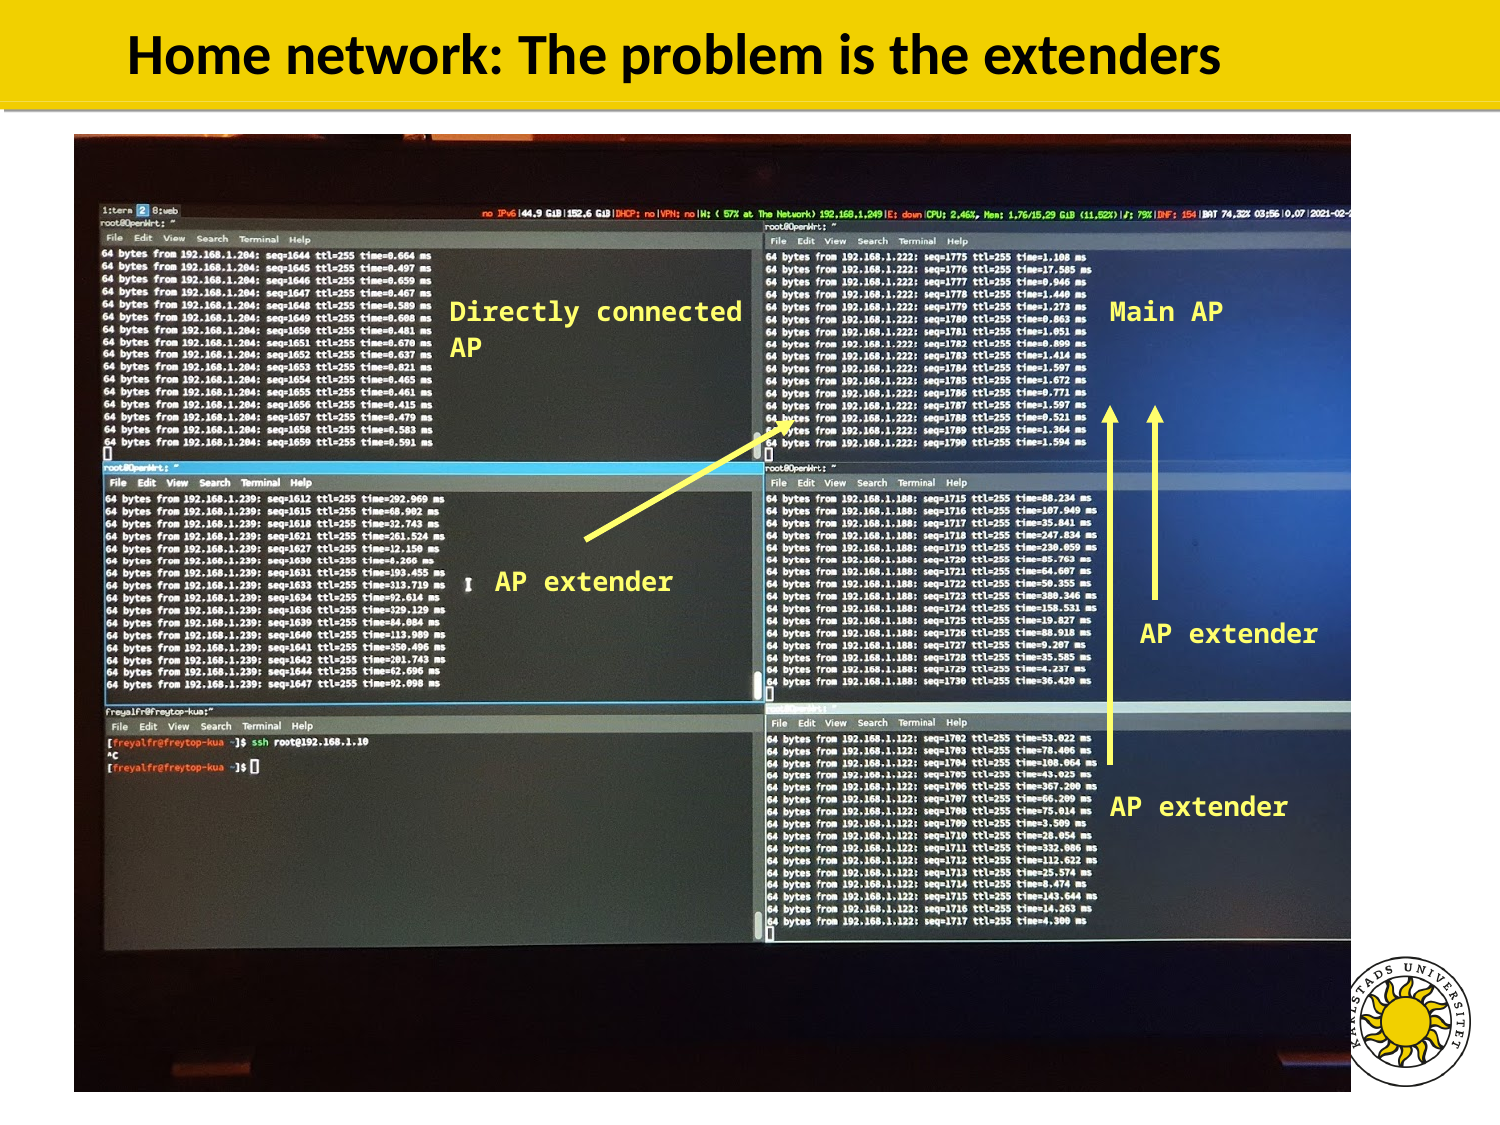

# Home network: The problem is the extenders
Directly connected AP
Main AP
AP extender
AP extender
AP extender